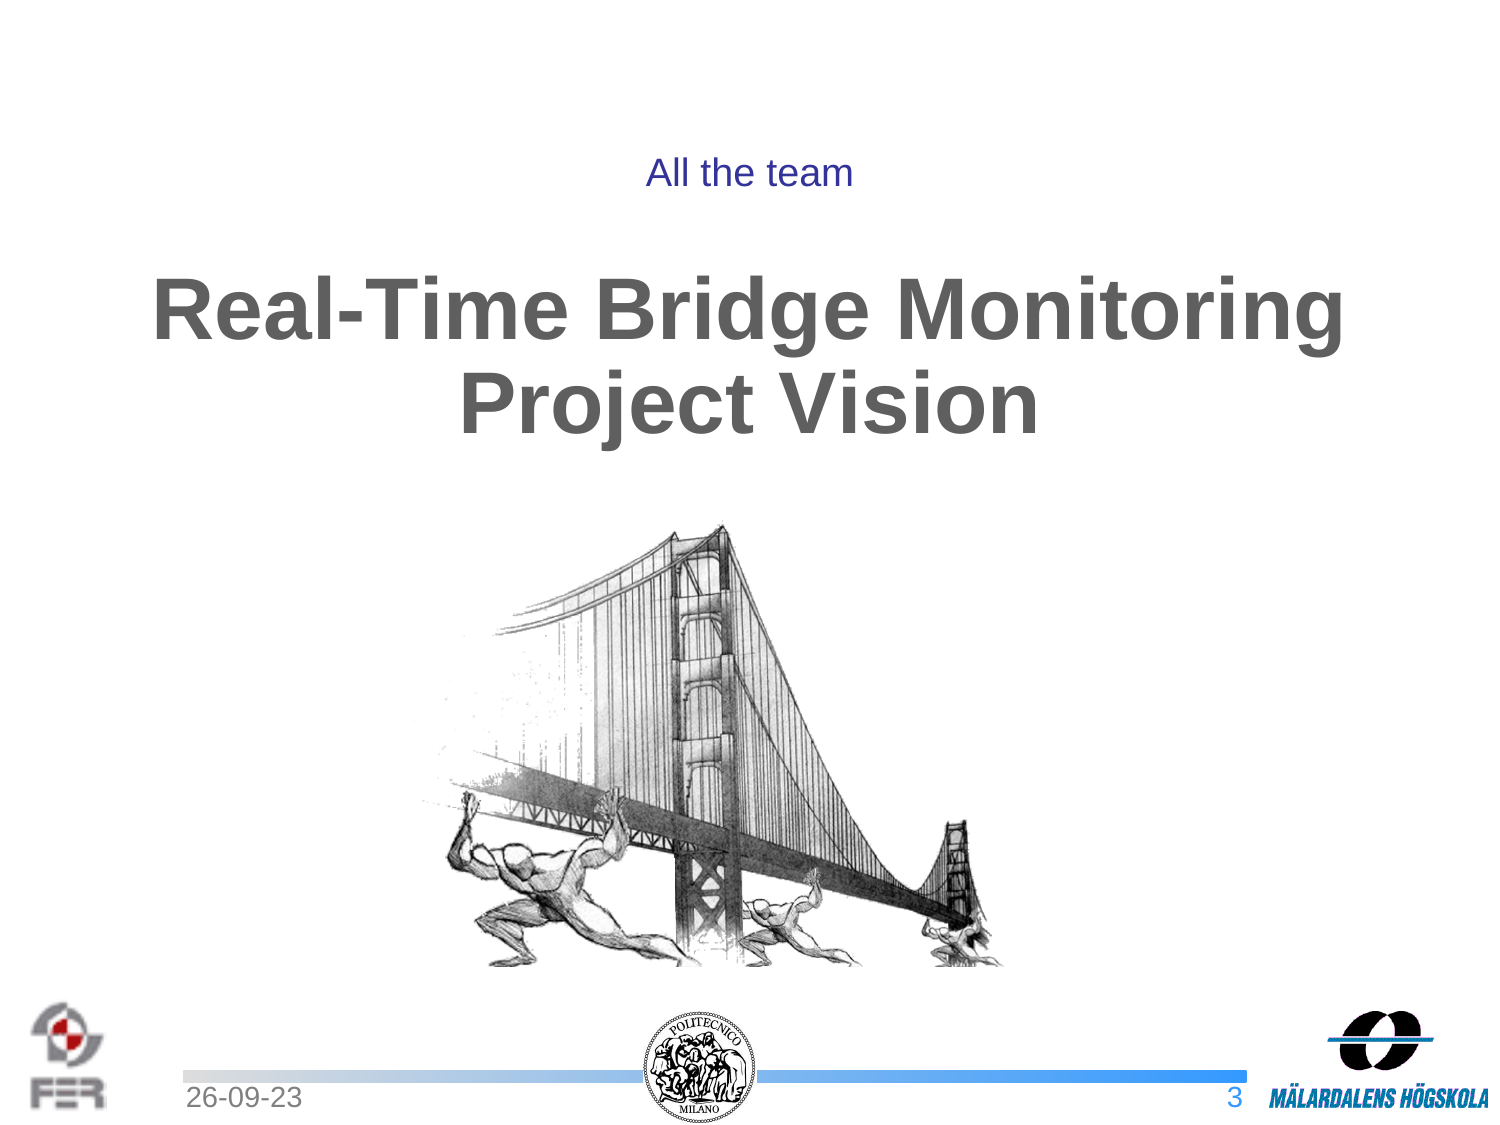

All the team
Real-Time Bridge Monitoring
Project Vision
26-08-21